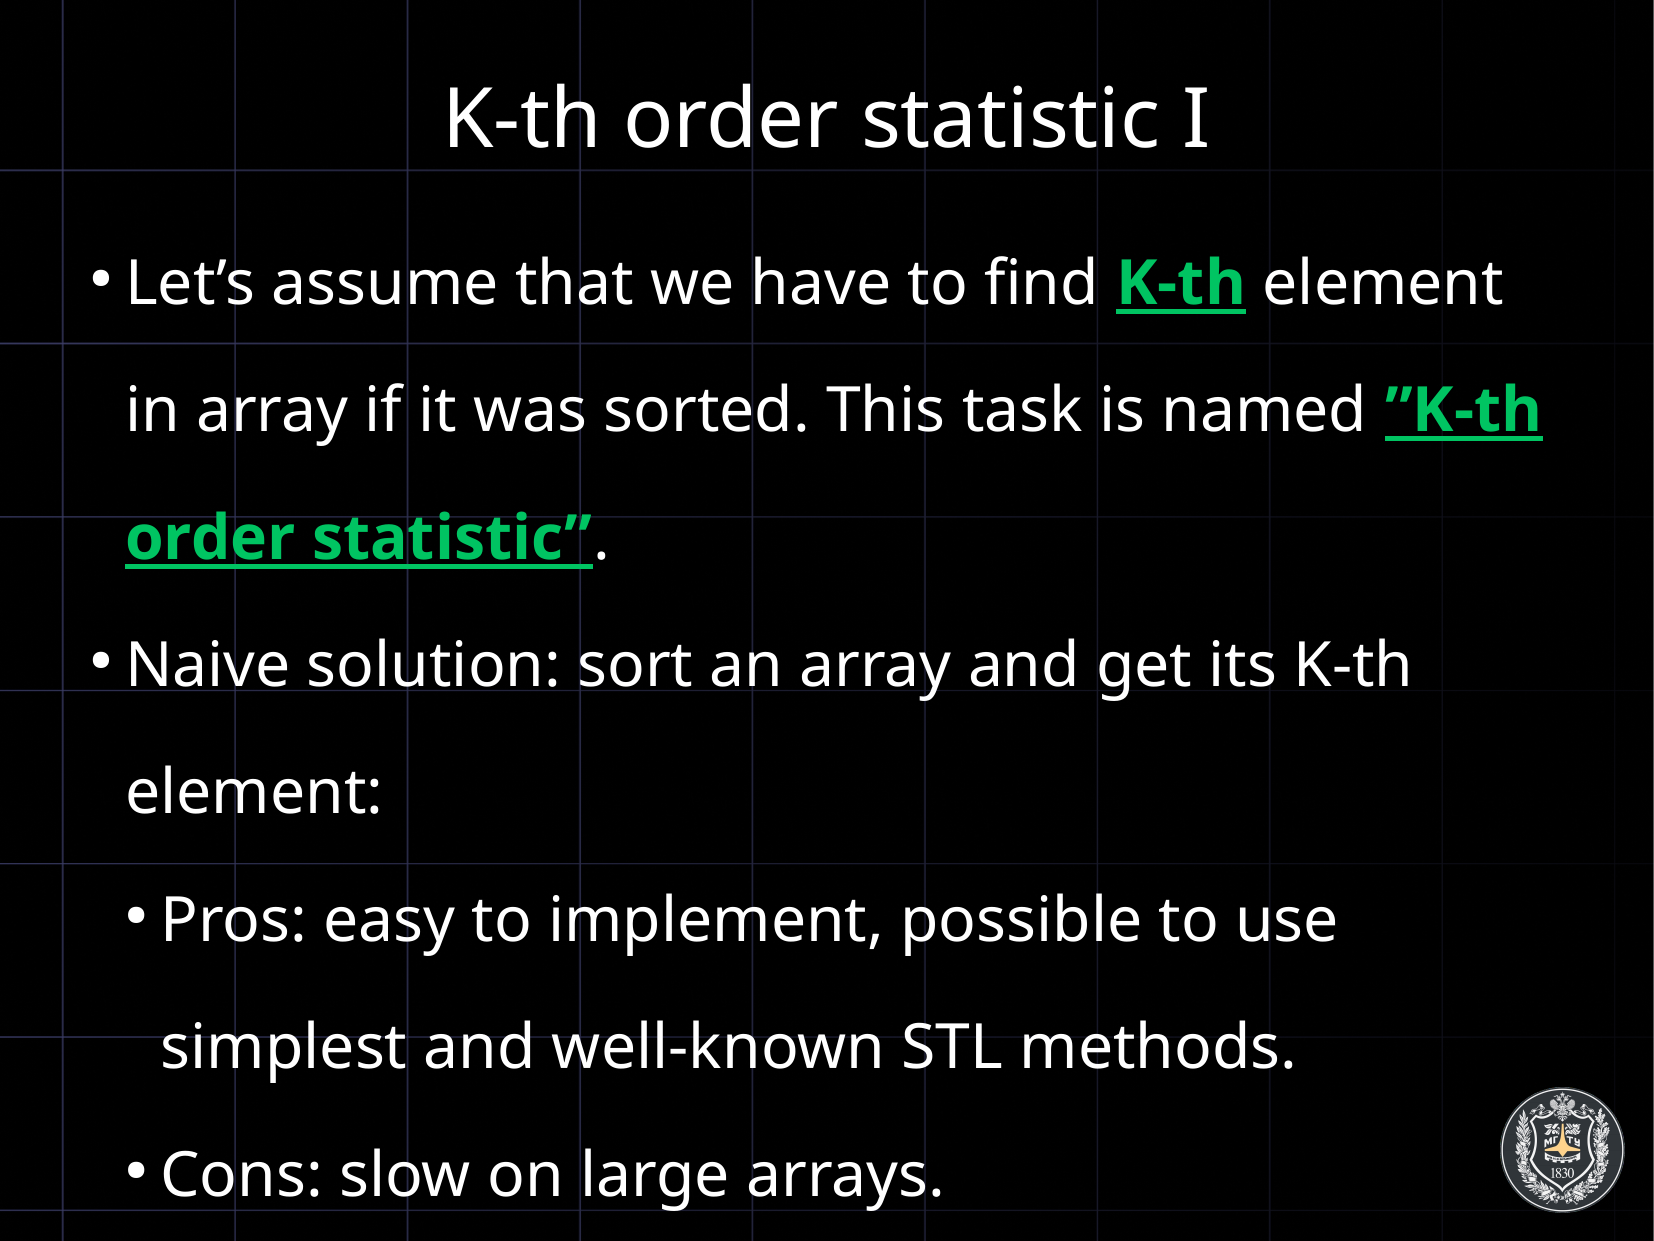

# K-th order statistic I
Let’s assume that we have to find K-th element in array if it was sorted. This task is named ”K-th order statistic”.
Naive solution: sort an array and get its K-th element:
Pros: easy to implement, possible to use simplest and well-known STL methods.
Cons: slow on large arrays.